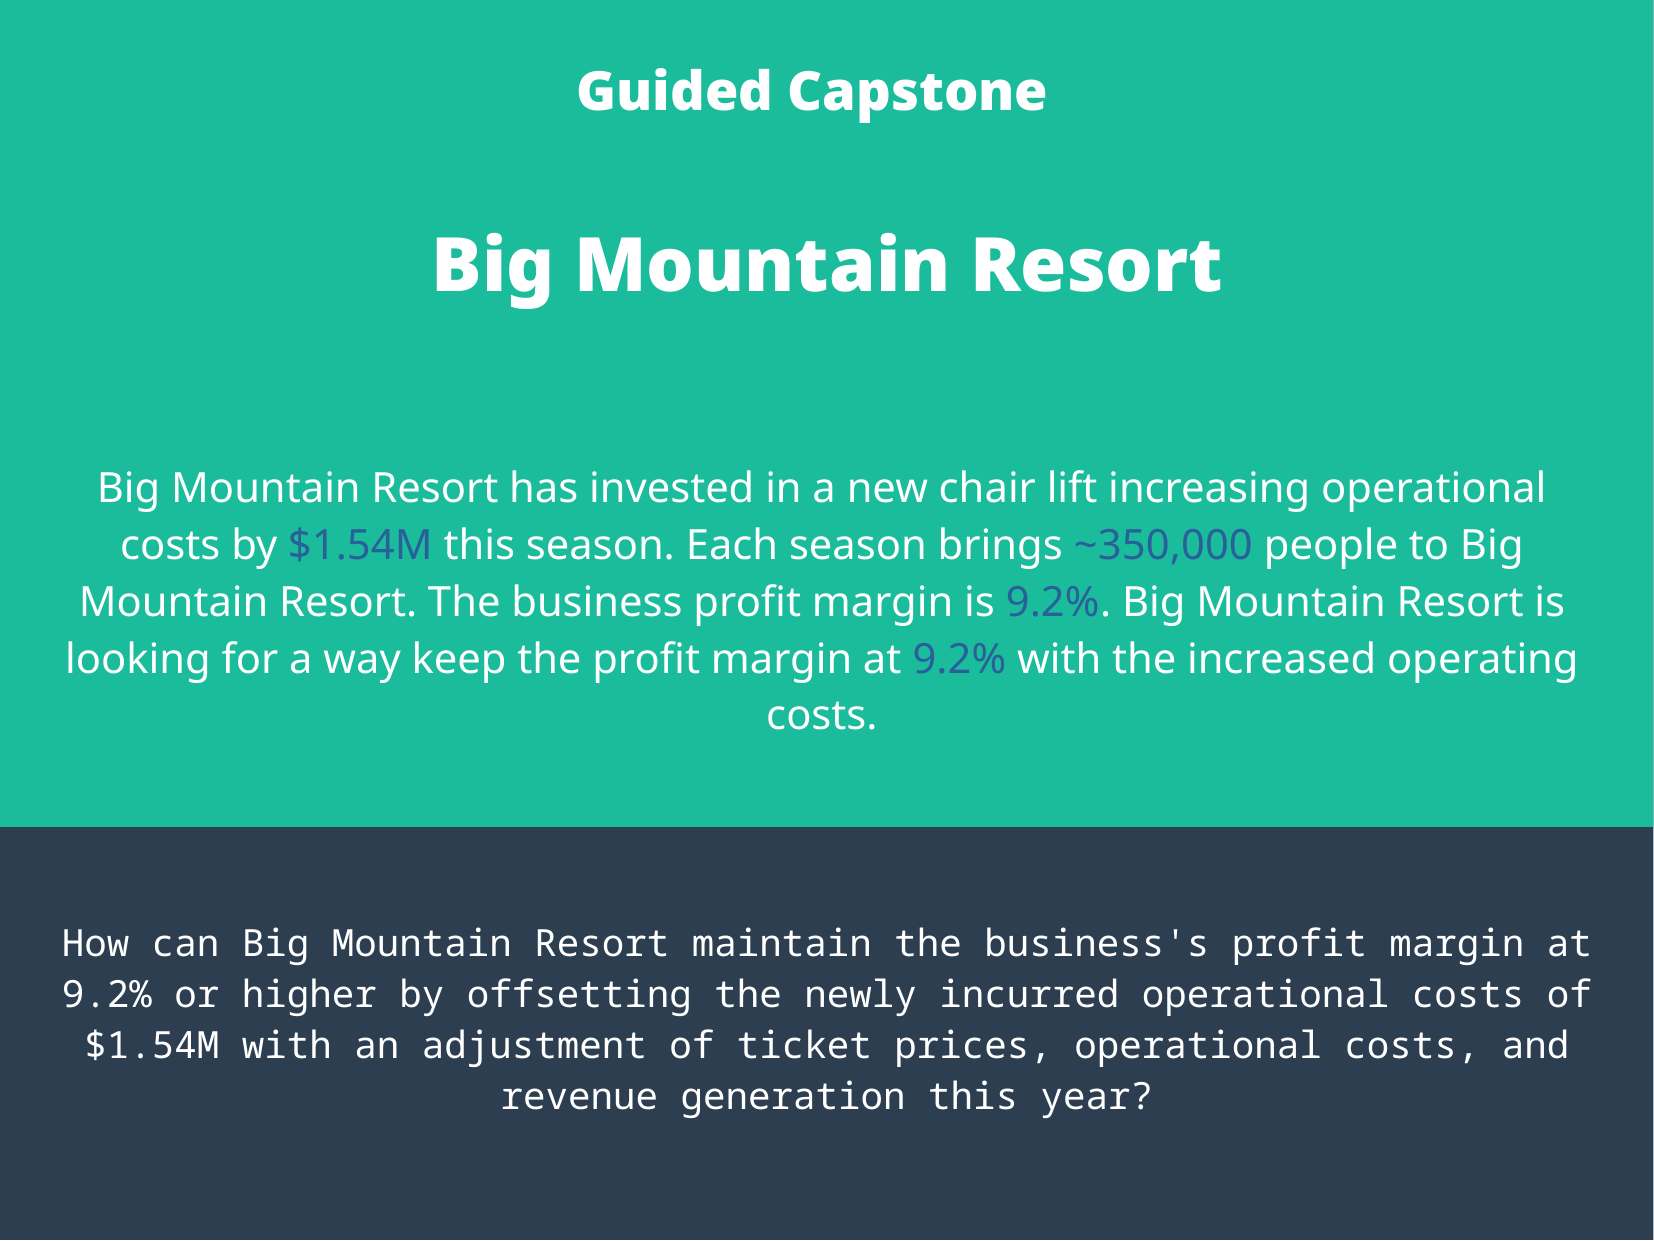

Guided Capstone
# Big Mountain Resort
Big Mountain Resort has invested in a new chair lift increasing operational costs by $1.54M this season. Each season brings ~350,000 people to Big Mountain Resort. The business profit margin is 9.2%. Big Mountain Resort is looking for a way keep the profit margin at 9.2% with the increased operating costs.
How can Big Mountain Resort maintain the business's profit margin at 9.2% or higher by offsetting the newly incurred operational costs of $1.54M with an adjustment of ticket prices, operational costs, and revenue generation this year?